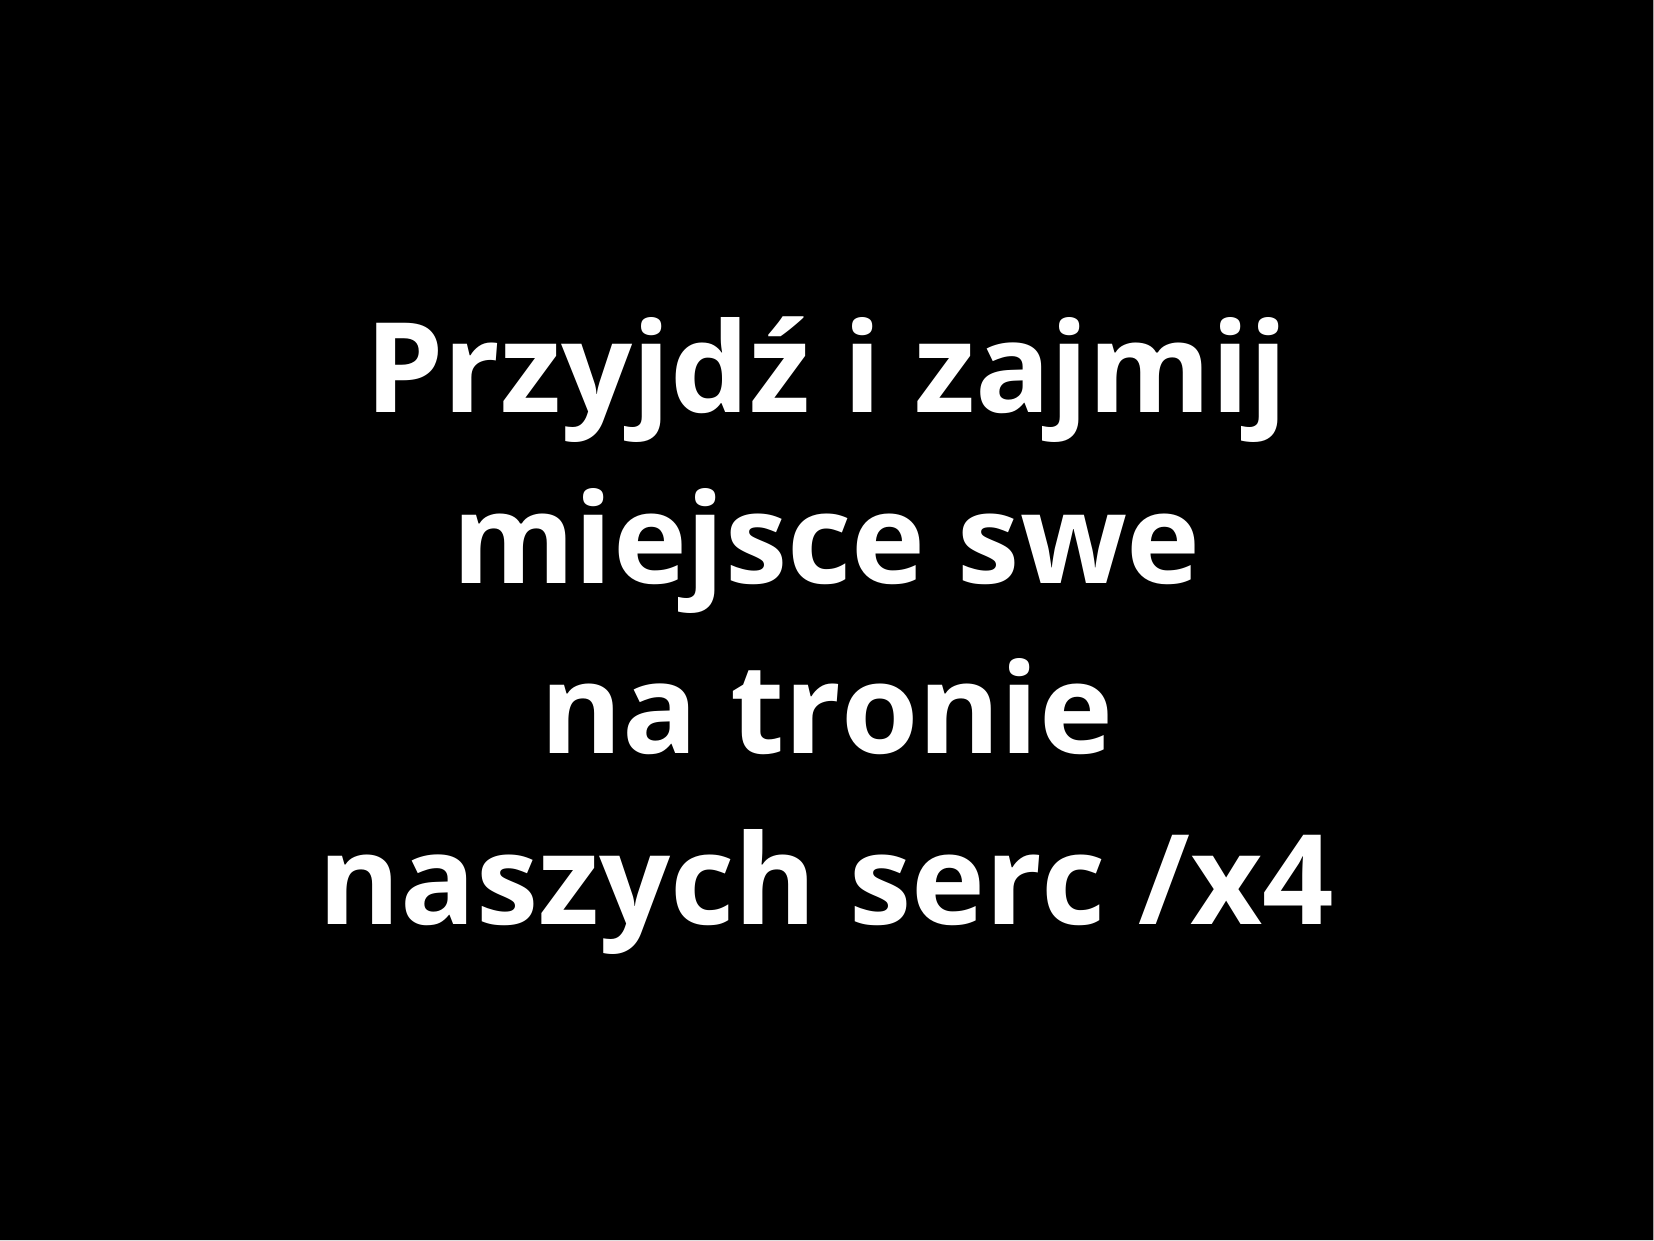

# Przyjdź i zajmij miejsce swe na tronie naszych serc /x4